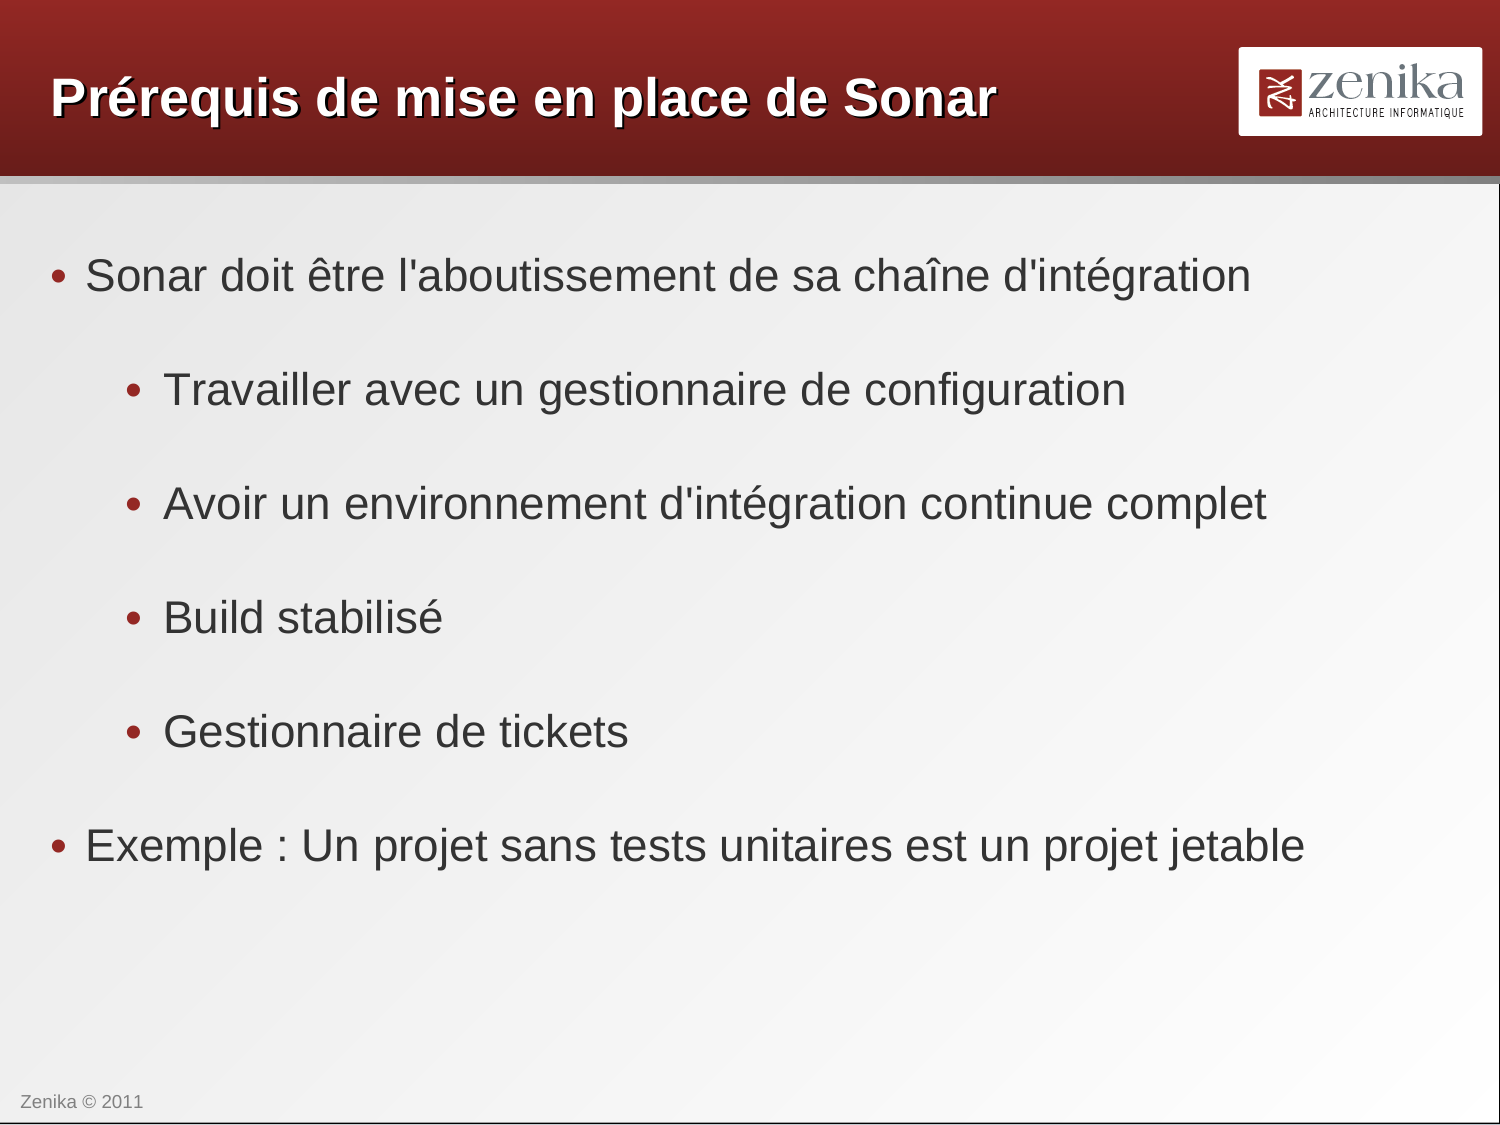

# Prérequis de mise en place de Sonar
Sonar doit être l'aboutissement de sa chaîne d'intégration
Travailler avec un gestionnaire de configuration
Avoir un environnement d'intégration continue complet
Build stabilisé
Gestionnaire de tickets
Exemple : Un projet sans tests unitaires est un projet jetable